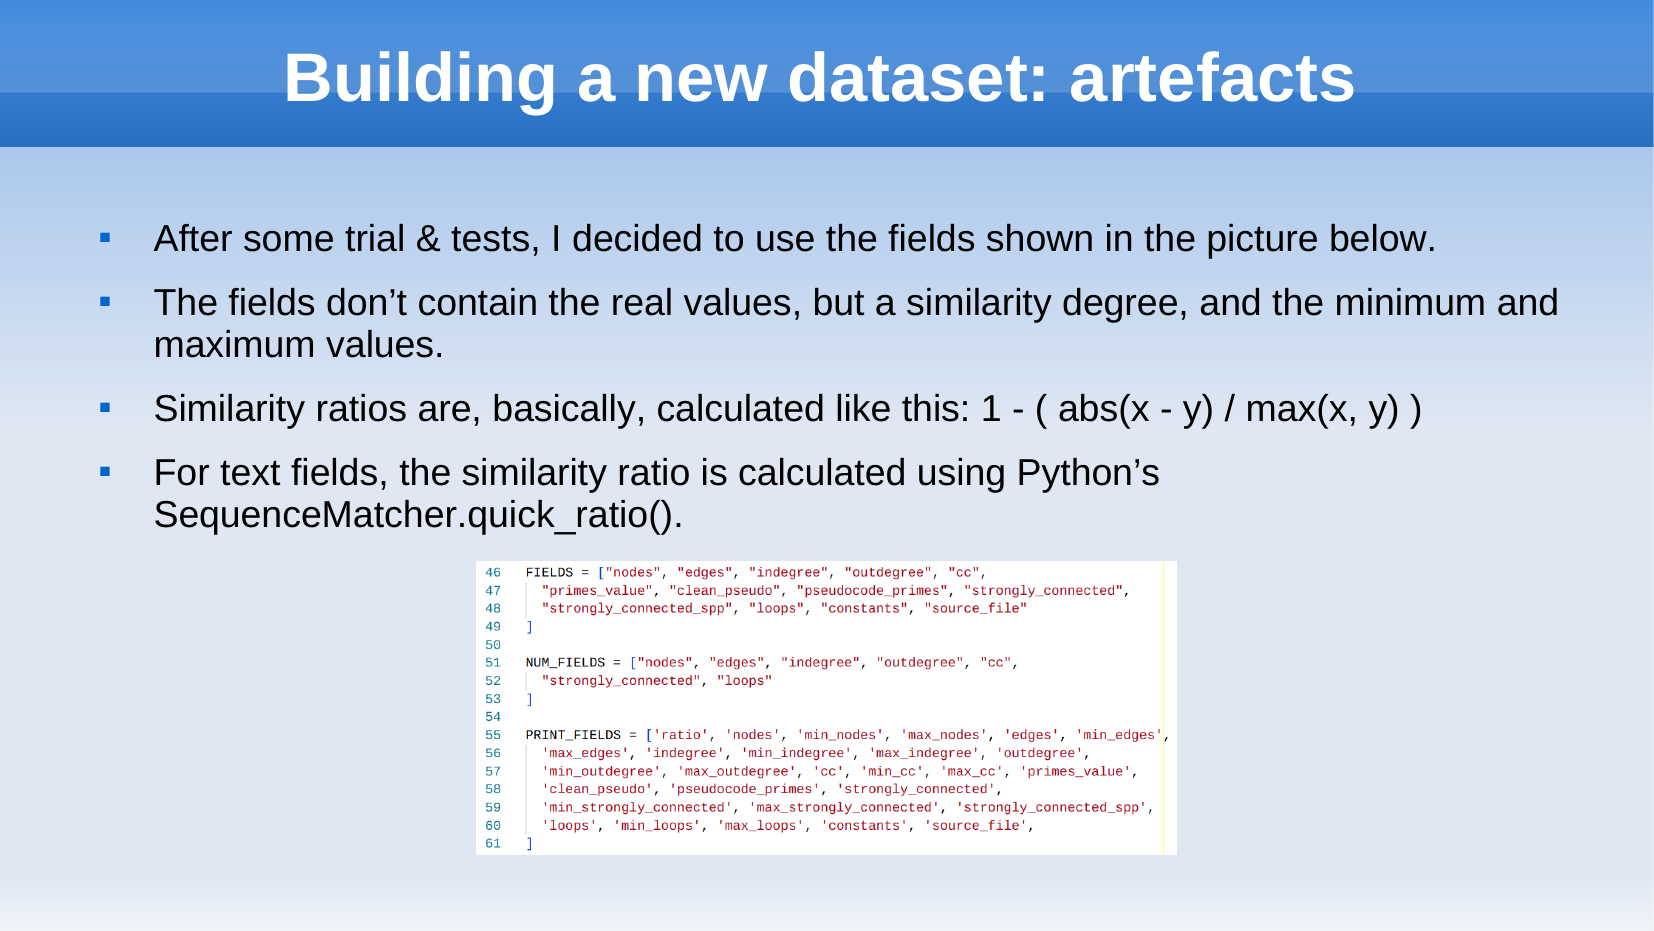

# Building a new dataset: artefacts
After some trial & tests, I decided to use the fields shown in the picture below.
The fields don’t contain the real values, but a similarity degree, and the minimum and maximum values.
Similarity ratios are, basically, calculated like this: 1 - ( abs(x - y) / max(x, y) )
For text fields, the similarity ratio is calculated using Python’s SequenceMatcher.quick_ratio().